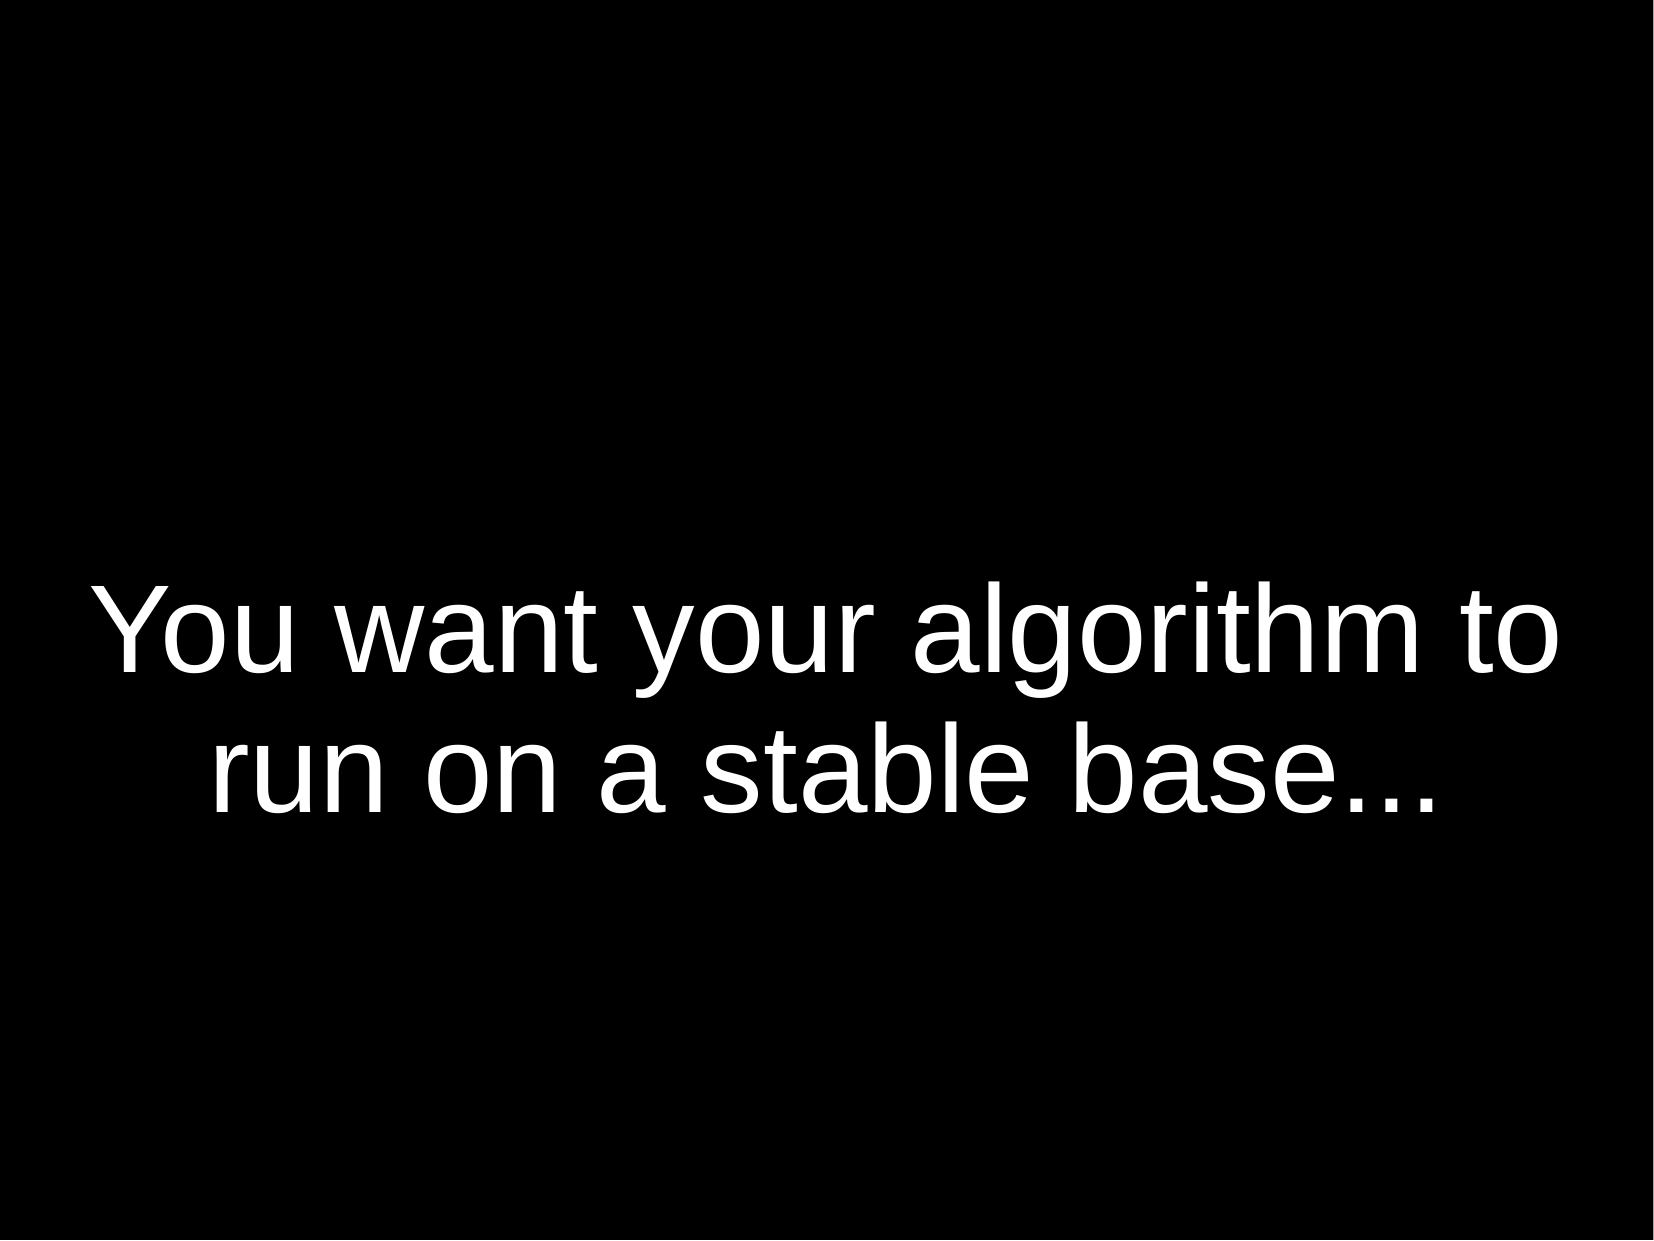

#
You want your algorithm to run on a stable base...